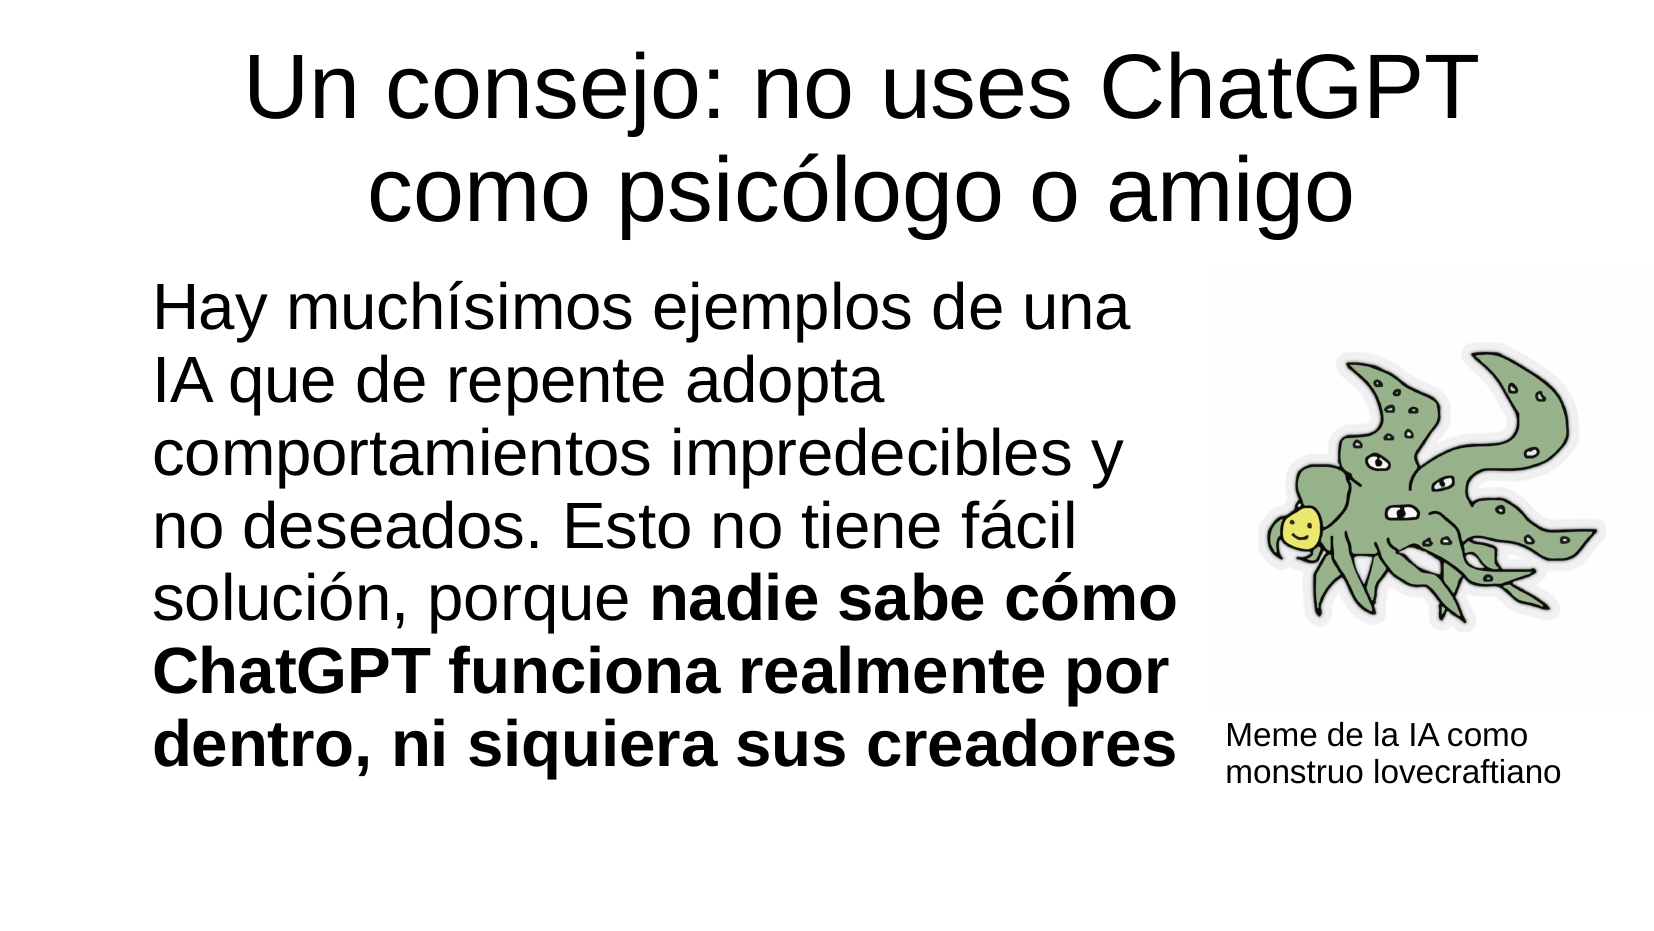

# Un consejo: no uses ChatGPT como psicólogo o amigo
Hay muchísimos ejemplos de una IA que de repente adopta comportamientos impredecibles y no deseados. Esto no tiene fácil solución, porque nadie sabe cómo ChatGPT funciona realmente por dentro, ni siquiera sus creadores
Meme de la IA como
monstruo lovecraftiano